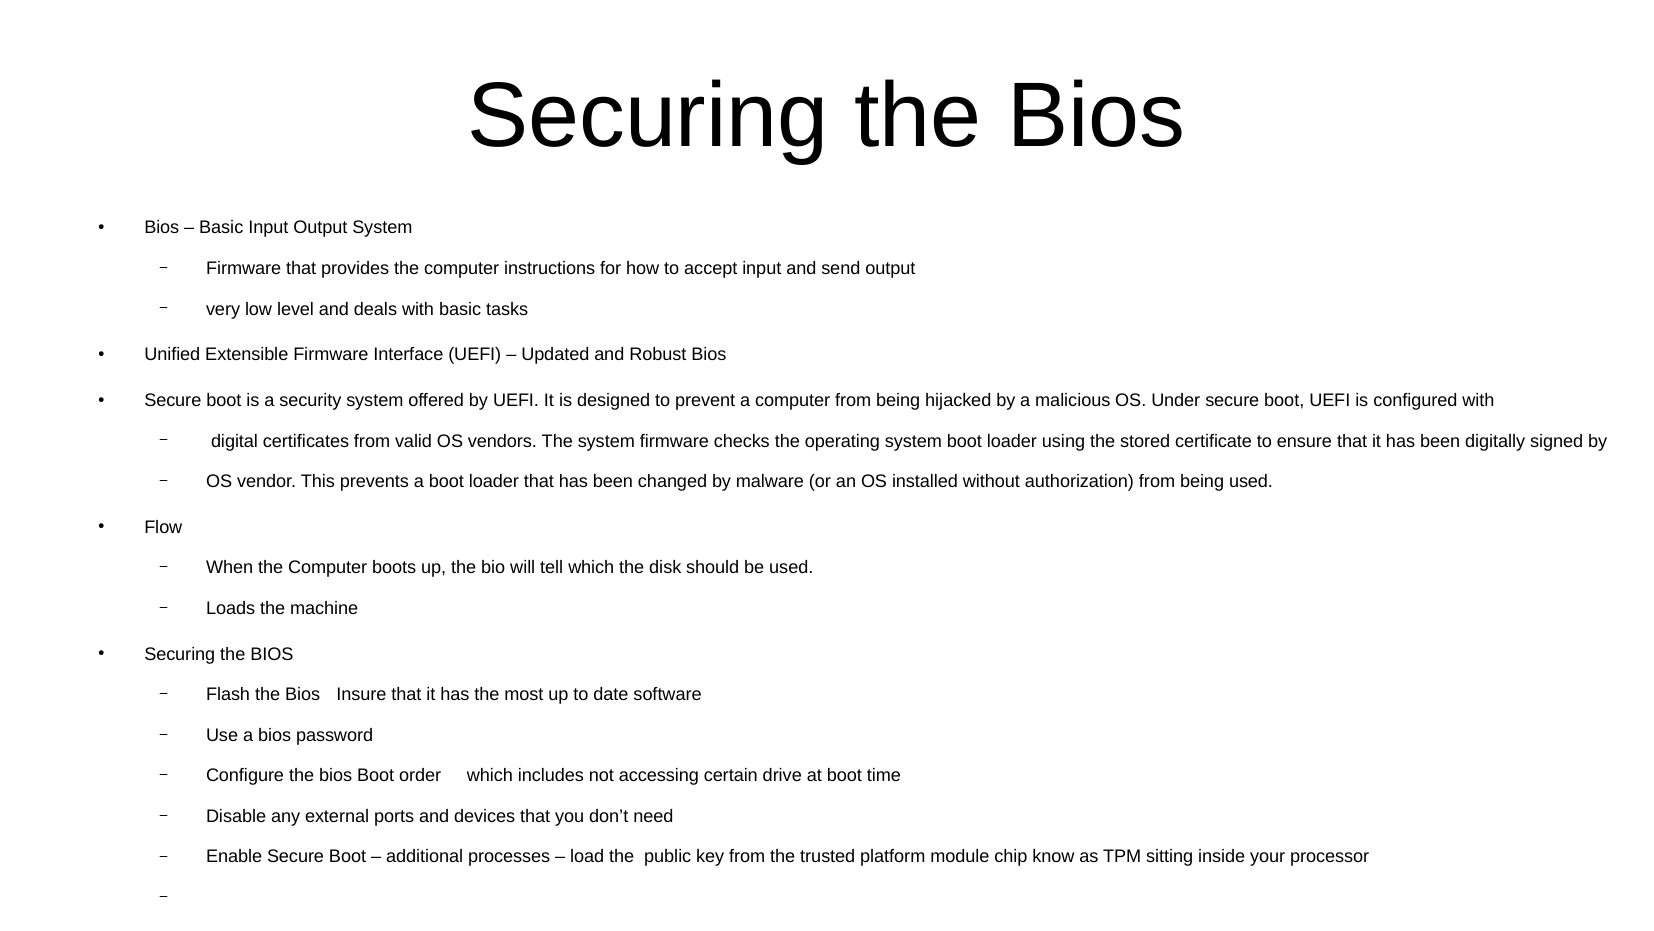

# Securing the Bios
Bios – Basic Input Output System
Firmware that provides the computer instructions for how to accept input and send output
very low level and deals with basic tasks
Unified Extensible Firmware Interface (UEFI) – Updated and Robust Bios
Secure boot is a security system offered by UEFI. It is designed to prevent a computer from being hijacked by a malicious OS. Under secure boot, UEFI is configured with
 digital certificates from valid OS vendors. The system firmware checks the operating system boot loader using the stored certificate to ensure that it has been digitally signed by
OS vendor. This prevents a boot loader that has been changed by malware (or an OS installed without authorization) from being used.
Flow
When the Computer boots up, the bio will tell which the disk should be used.
Loads the machine
Securing the BIOS
Flash the Bios			Insure that it has the most up to date software
Use a bios password
Configure the bios Boot order	which includes not accessing certain drive at boot time
Disable any external ports and devices that you don’t need
Enable Secure Boot – additional processes – load the public key from the trusted platform module chip know as TPM sitting inside your processor